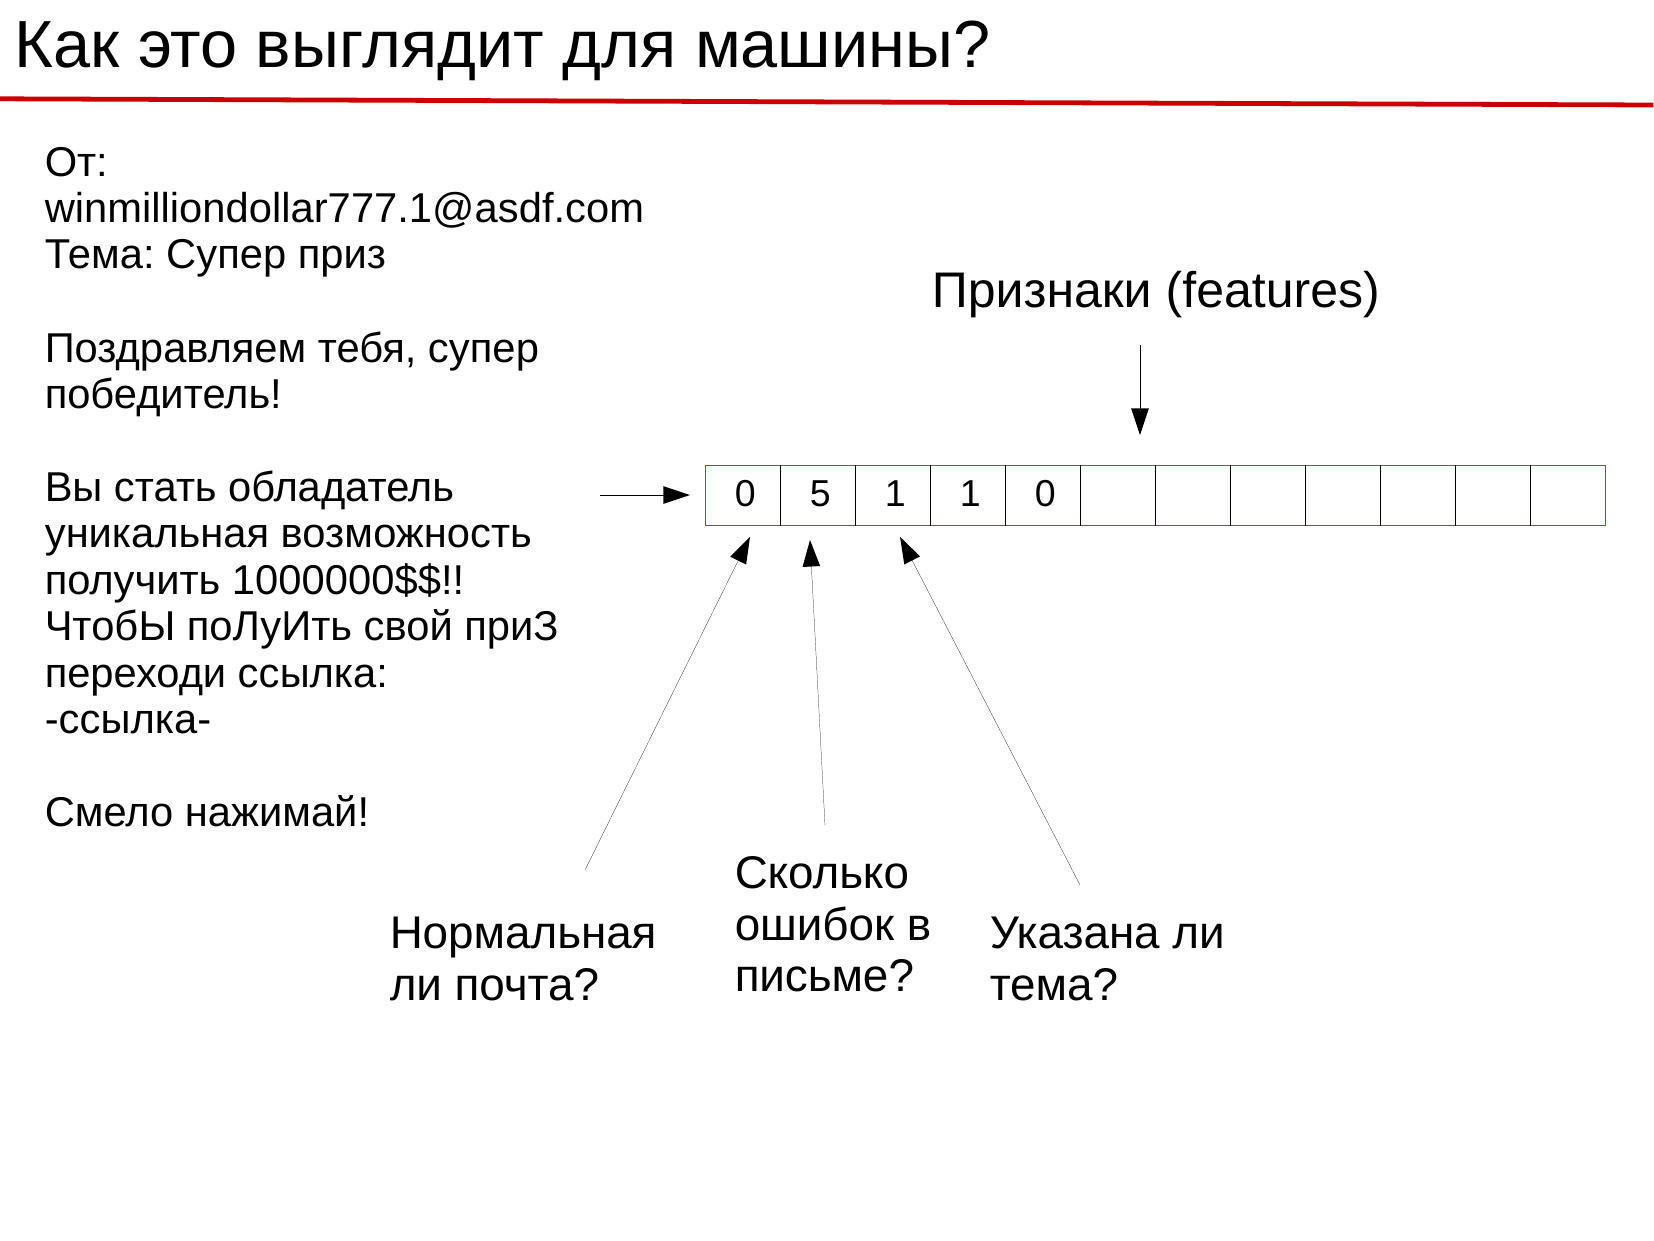

Как это выглядит для машины?
От: winmilliondollar777.1@asdf.com
Тема: Супер приз
Поздравляем тебя, супер победитель!
Вы стать обладатель уникальная возможность получить 1000000$$!!
ЧтобЫ поЛуИть свой приЗ переходи ссылка:
-ссылка-
Смело нажимай!
Признаки (features)
0
5
1
1
0
Сколько ошибок в письме?
Нормальная ли почта?
Указана ли тема?